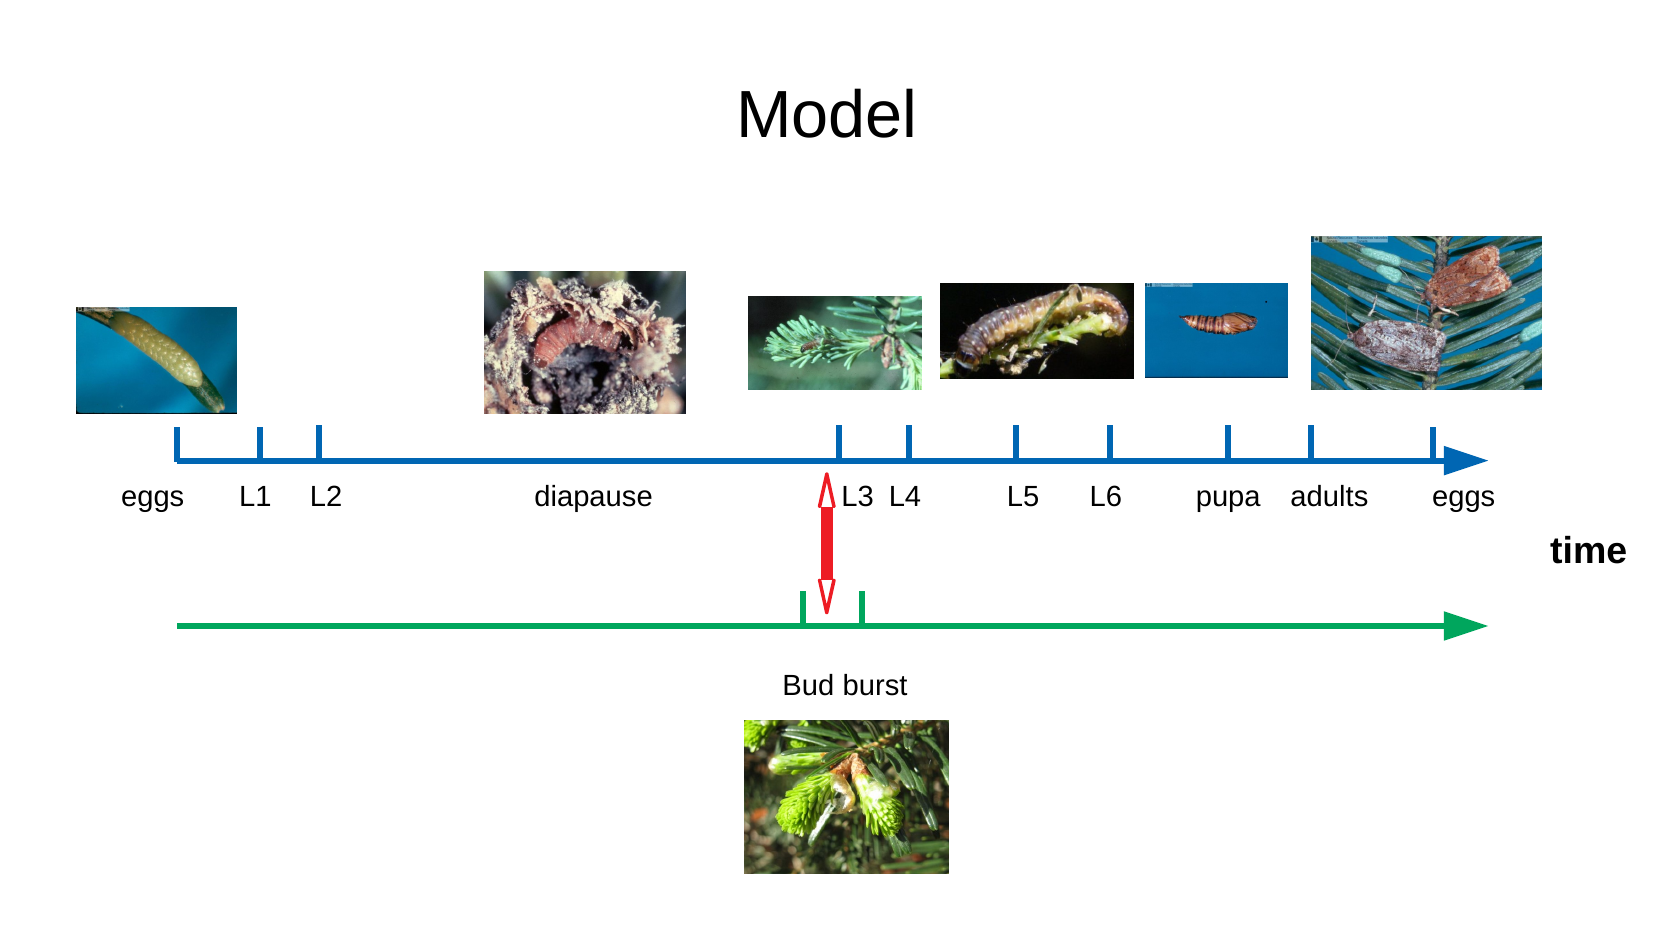

# Model
L2
L4
L5
L6
pupa
adults
eggs
L1
diapause
L3
eggs
time
Bud burst